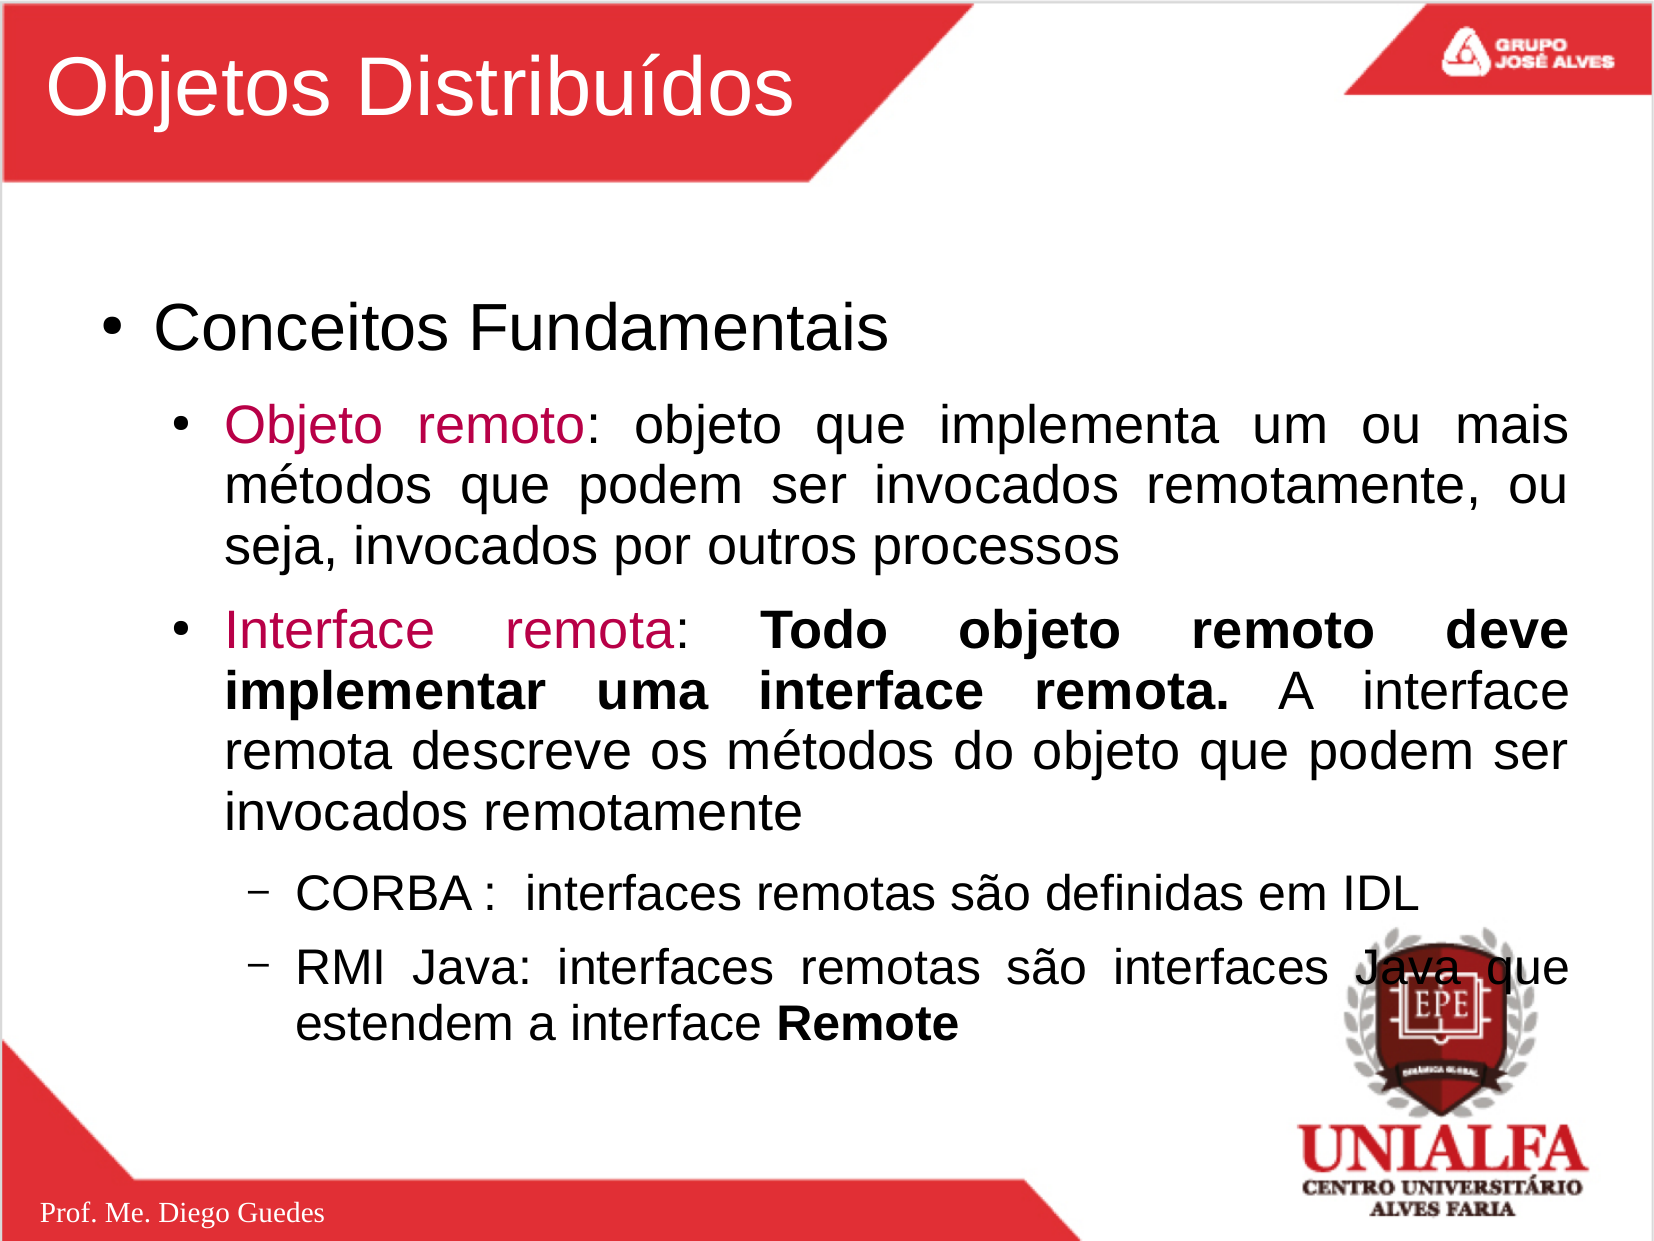

Objetos Distribuídos
# Conceitos Fundamentais
Objeto remoto: objeto que implementa um ou mais métodos que podem ser invocados remotamente, ou seja, invocados por outros processos
Interface remota: Todo objeto remoto deve implementar uma interface remota. A interface remota descreve os métodos do objeto que podem ser invocados remotamente
CORBA : interfaces remotas são definidas em IDL
RMI Java: interfaces remotas são interfaces Java que estendem a interface Remote